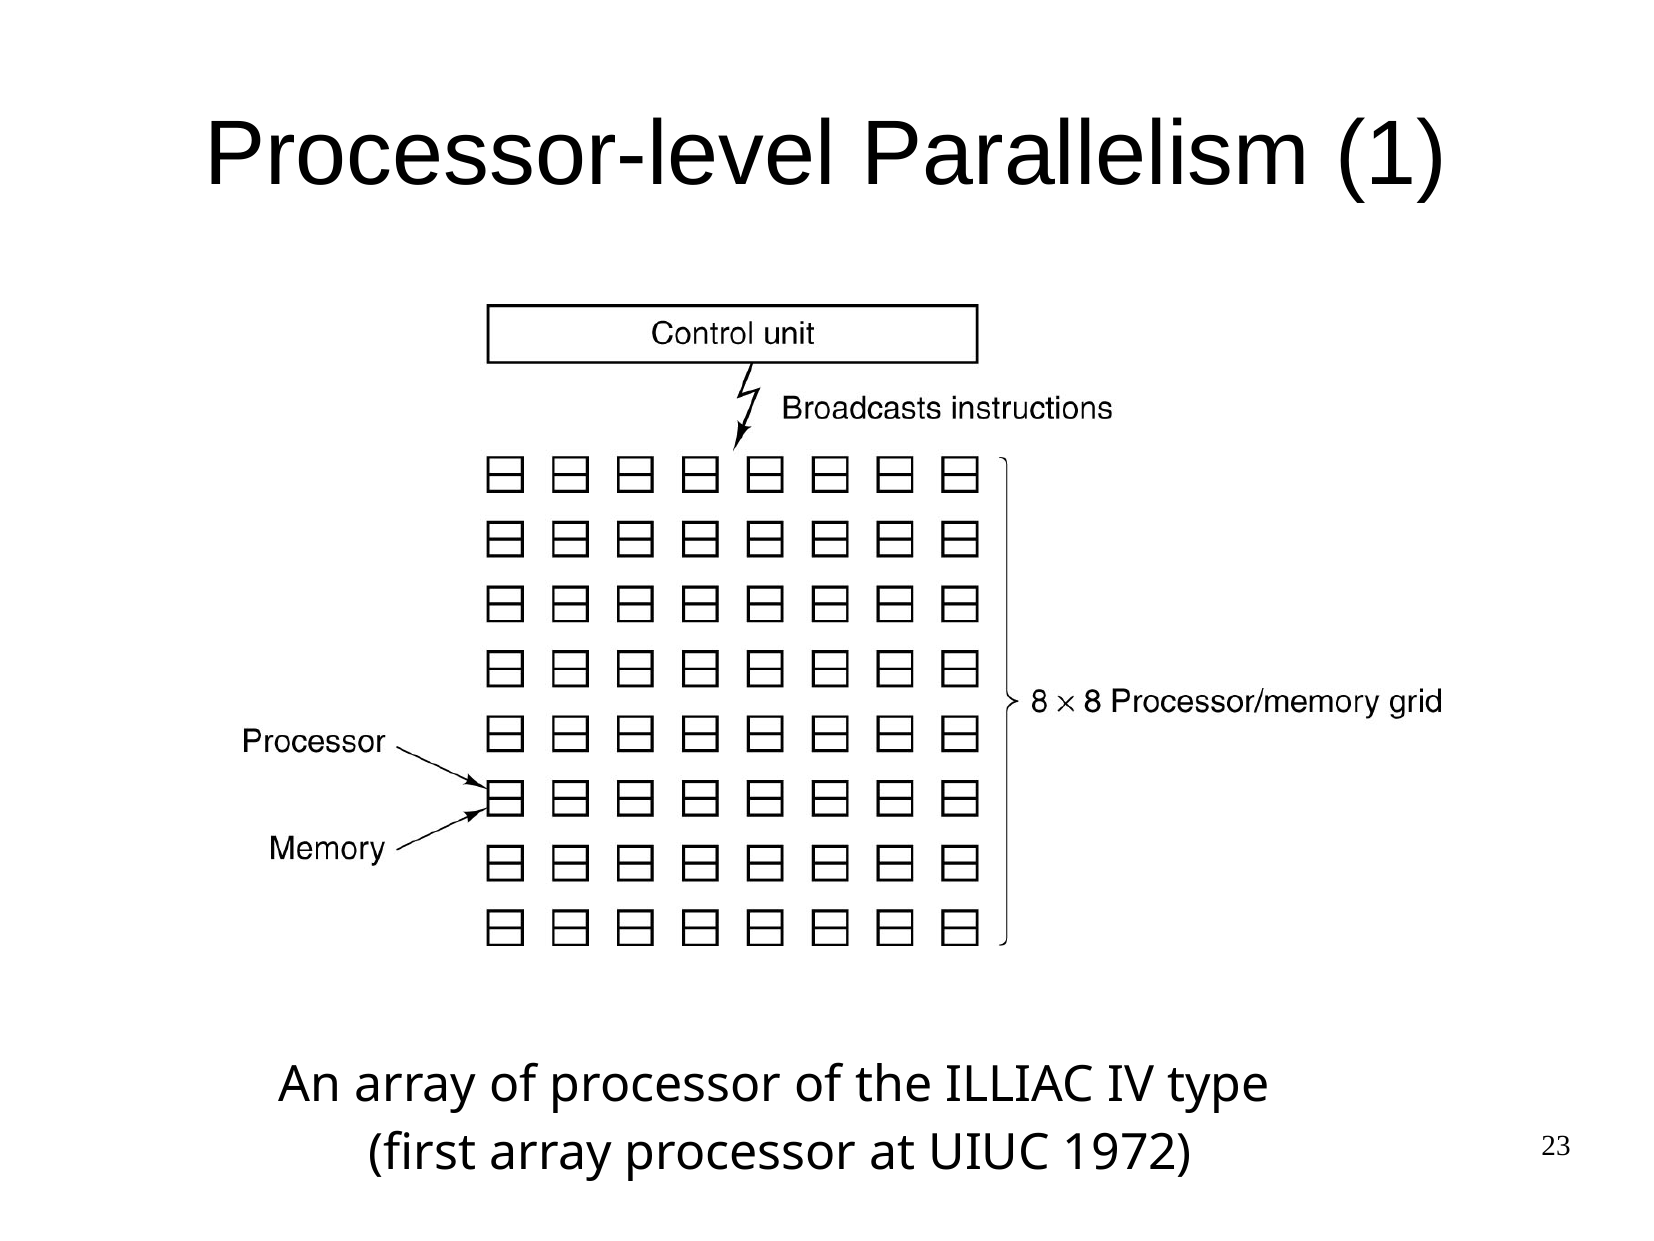

# Processor-level Parallelism (1)
An array of processor of the ILLIAC IV type
(first array processor at UIUC 1972)
23